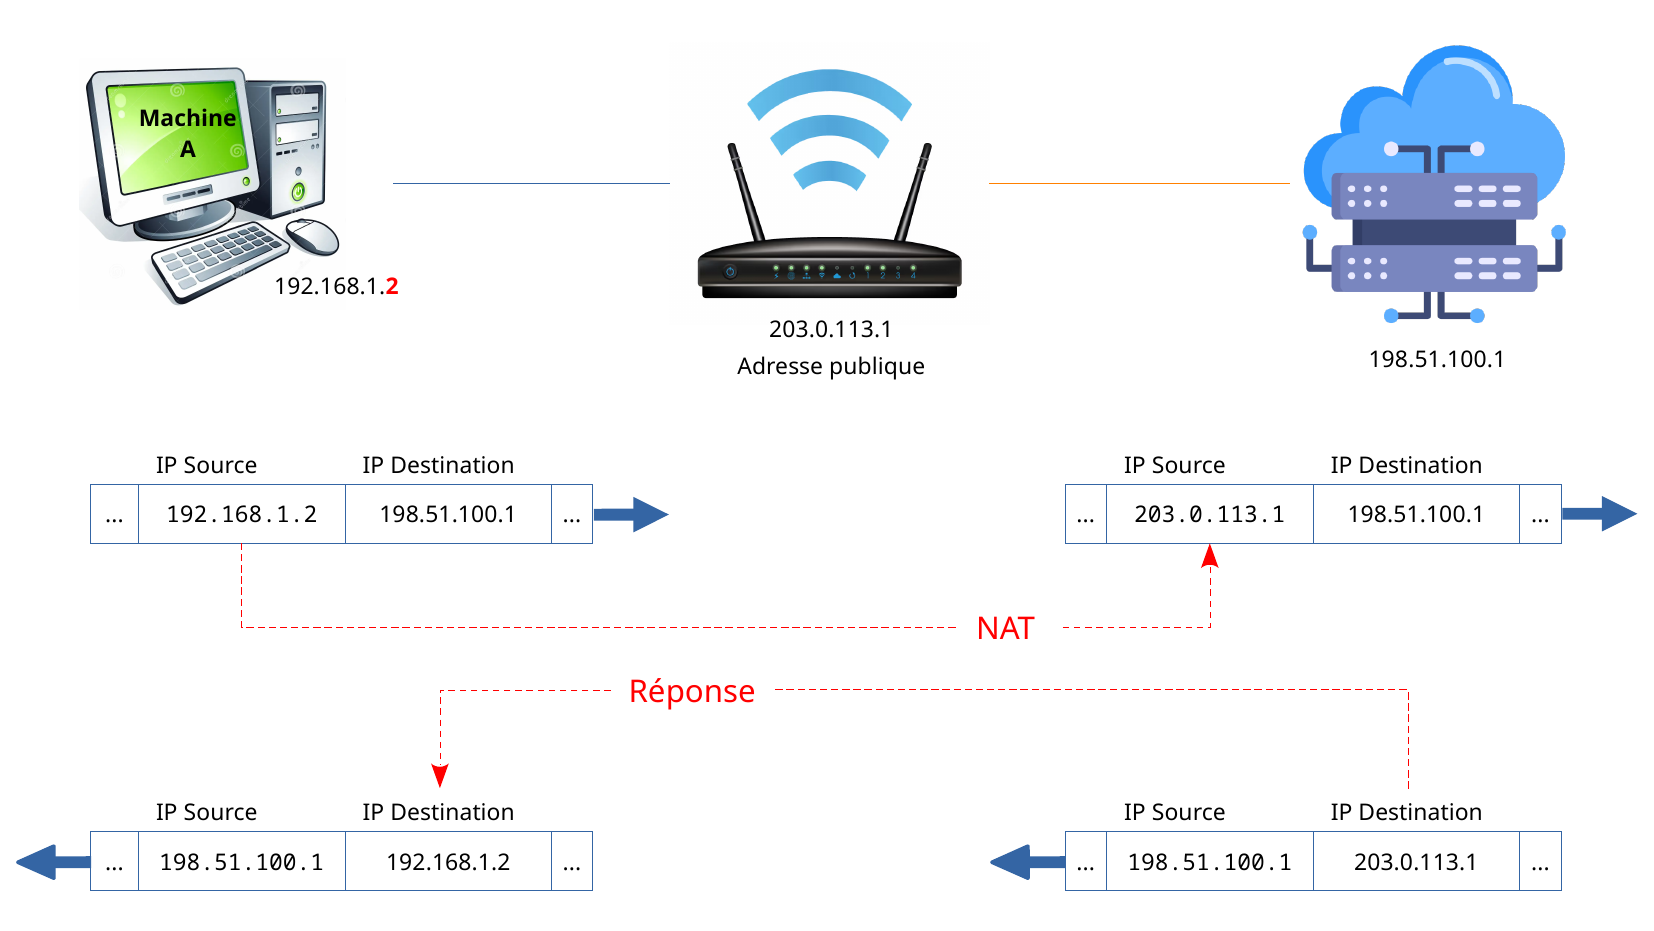

203.0.113.1
Adresse publique
Machine A
192.168.1.2
198.51.100.1
IP Source
IP Destination
IP Source
IP Destination
...
192.168.1.2
198.51.100.1
...
...
203.0.113.1
198.51.100.1
...
NAT
Réponse
IP Source
IP Destination
IP Source
IP Destination
...
198.51.100.1
192.168.1.2
...
...
198.51.100.1
203.0.113.1
...